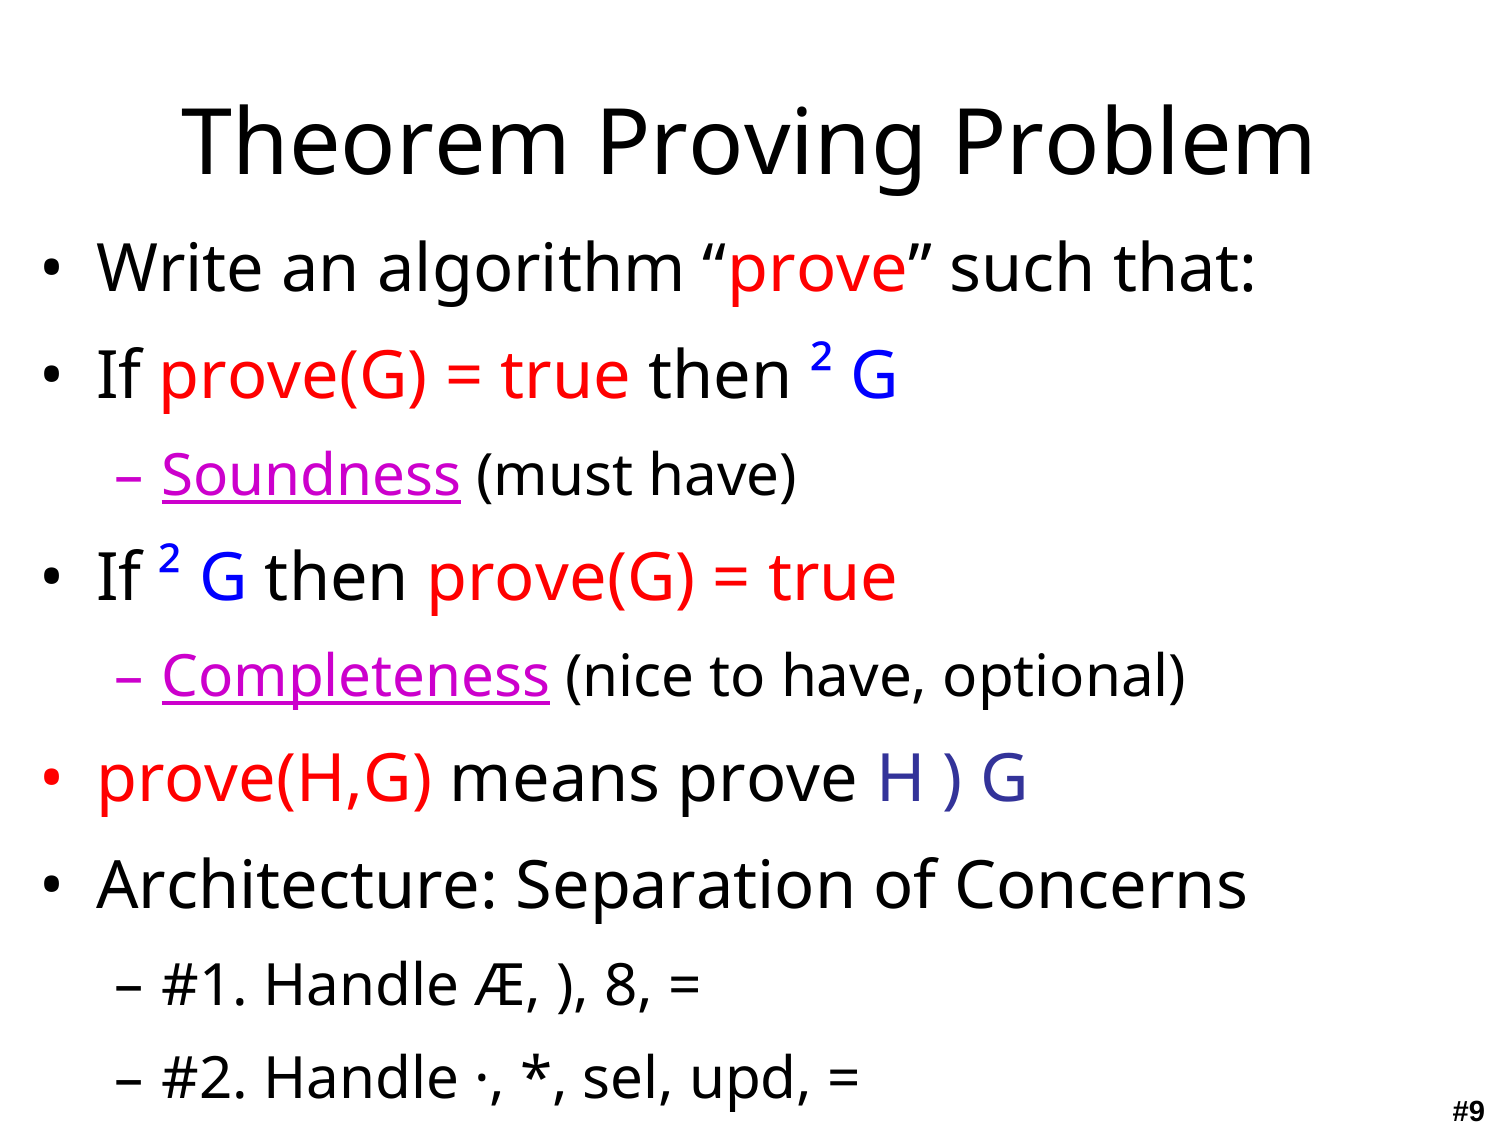

# Theorem Proving Problem
Write an algorithm “prove” such that:
If prove(G) = true then ² G
Soundness (must have)
If ² G then prove(G) = true
Completeness (nice to have, optional)
prove(H,G) means prove H ) G
Architecture: Separation of Concerns
#1. Handle Æ, ), 8, =
#2. Handle ·, *, sel, upd, =
9